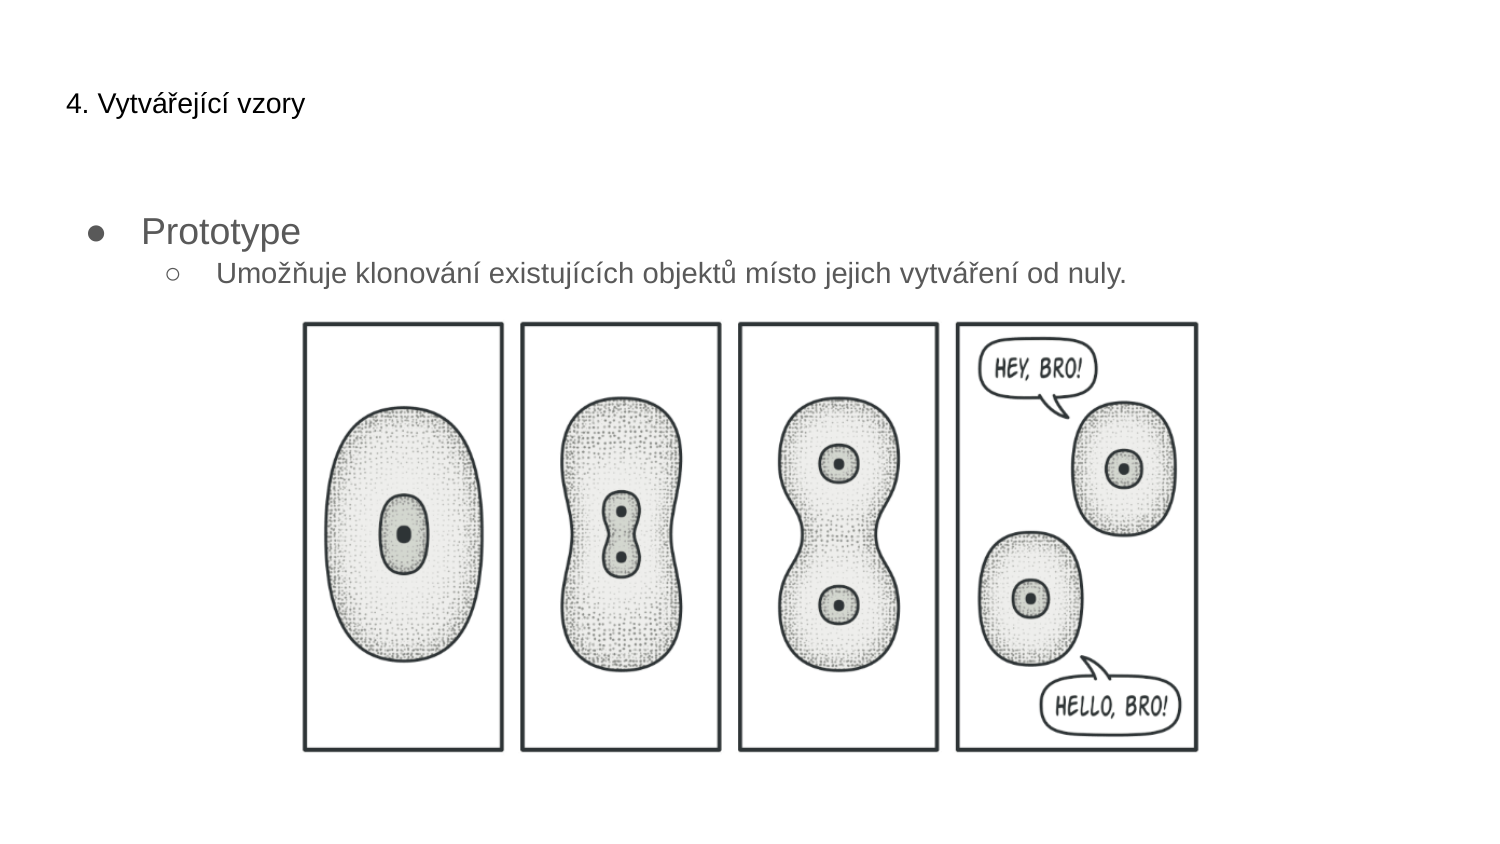

# 4. Vytvářející vzory
Prototype
Umožňuje klonování existujících objektů místo jejich vytváření od nuly.